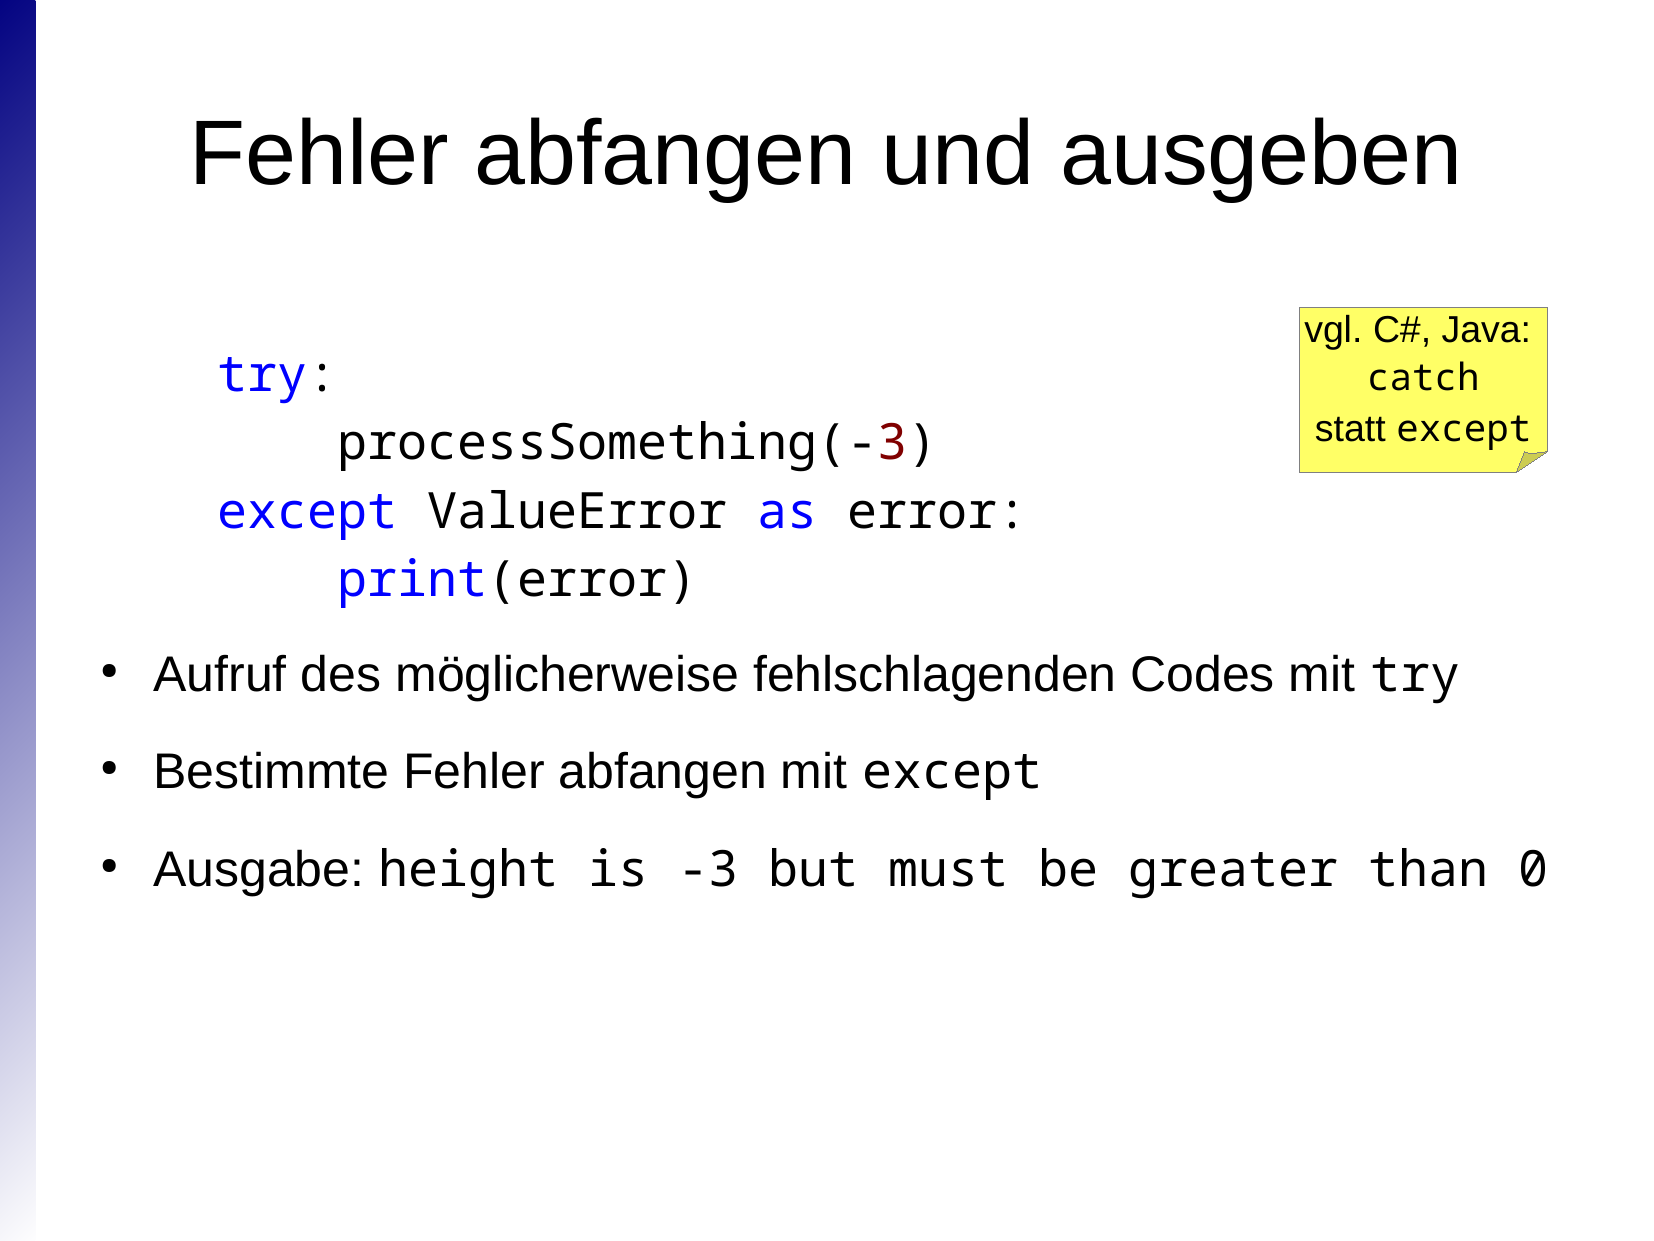

# Fehler abfangen und ausgeben
vgl. C#, Java:
catch
statt except
 try:
 processSomething(-3)
 except ValueError as error:
 print(error)
Aufruf des möglicherweise fehlschlagenden Codes mit try
Bestimmte Fehler abfangen mit except
Ausgabe: height is -3 but must be greater than 0